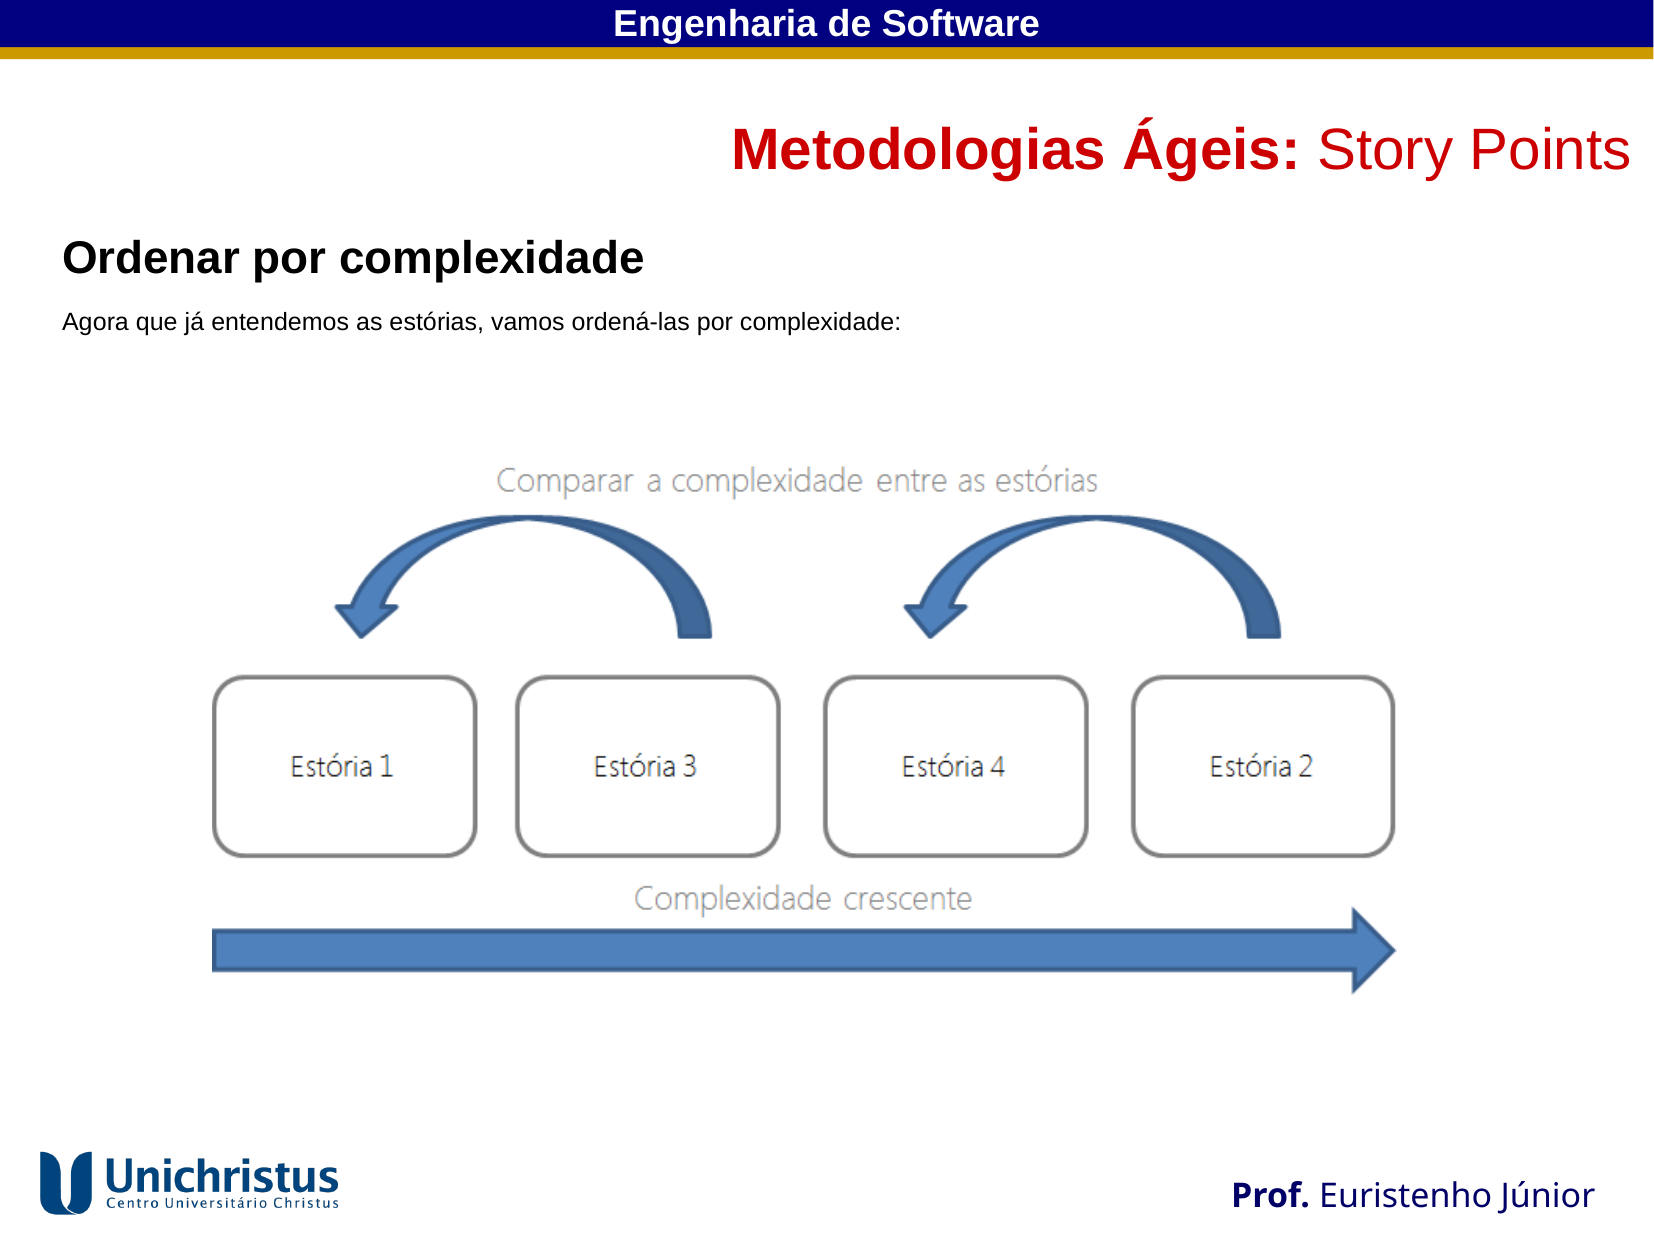

Engenharia de Software
Metodologias Ágeis: Story Points
Ordenar por complexidade
Agora que já entendemos as estórias, vamos ordená-las por complexidade:
Prof. Euristenho Júnior